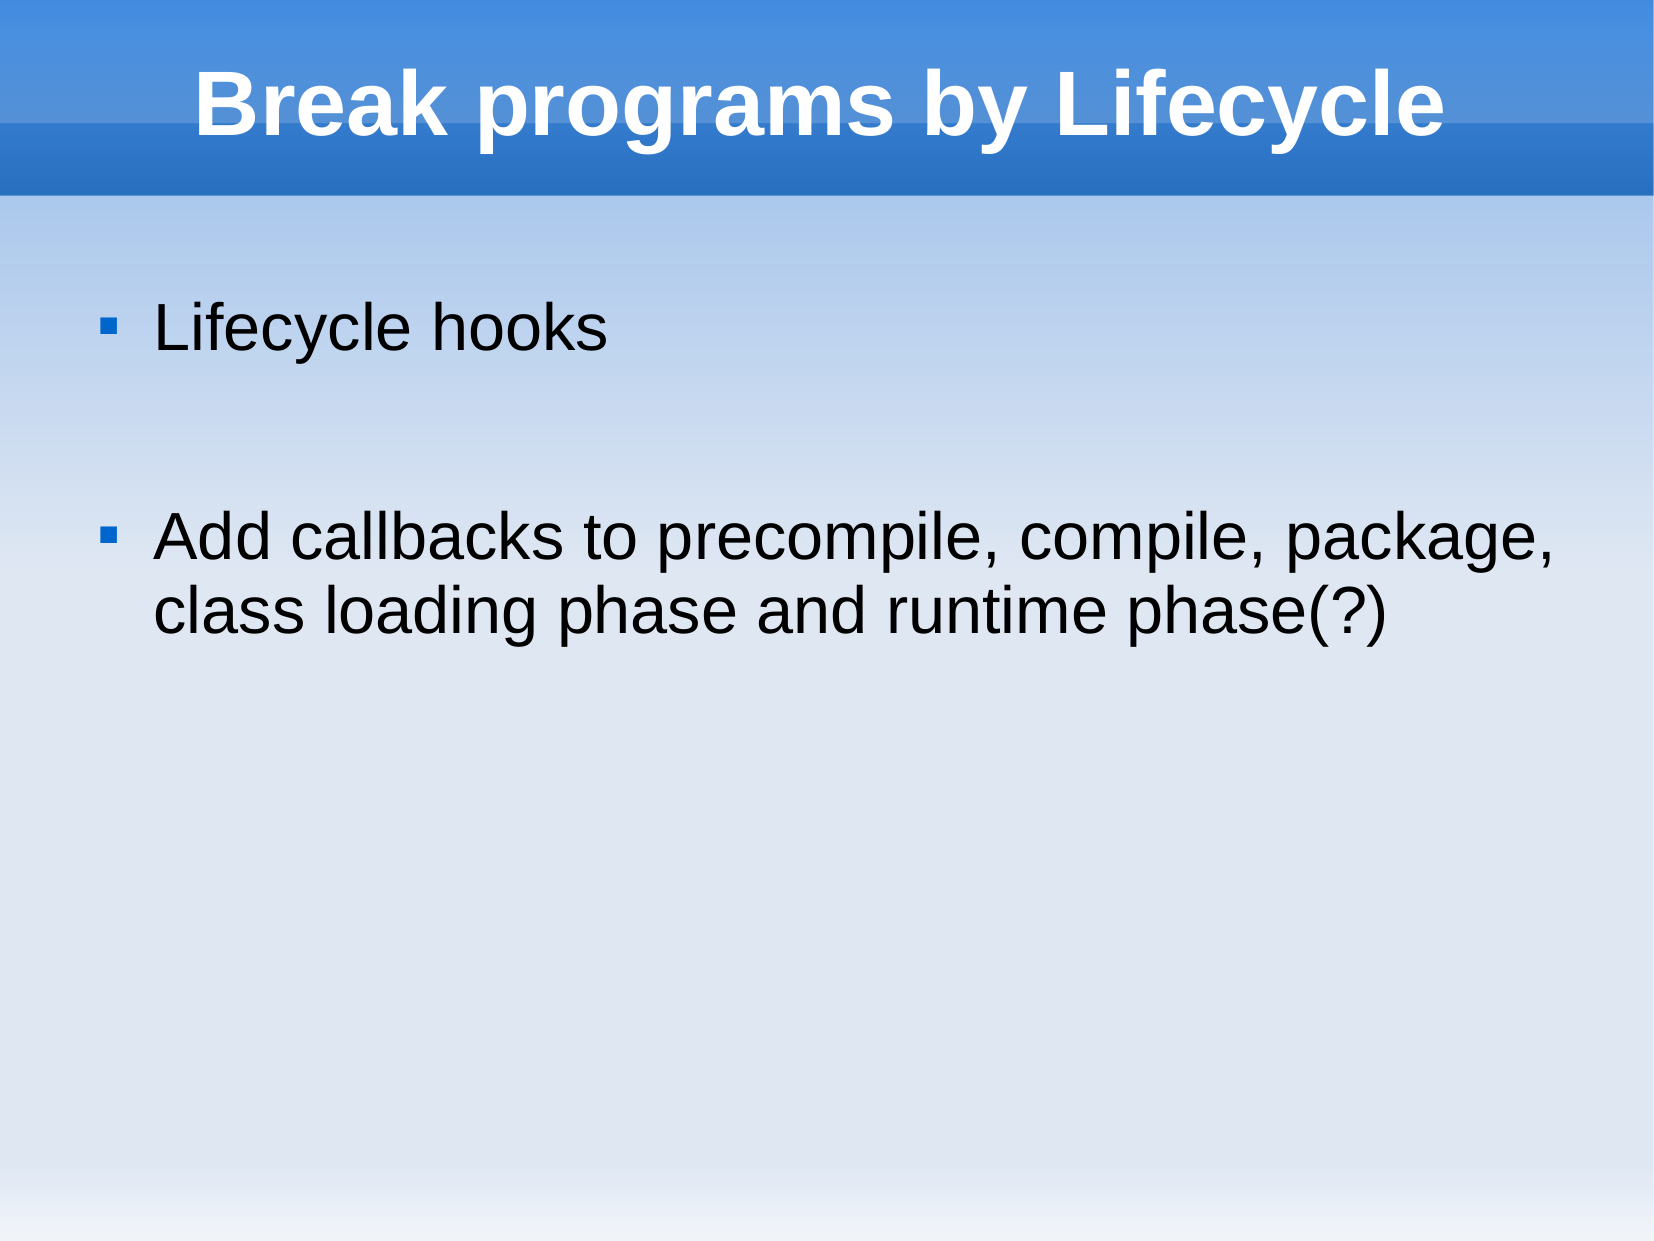

# Break programs by Lifecycle
Lifecycle hooks
Add callbacks to precompile, compile, package, class loading phase and runtime phase(?)